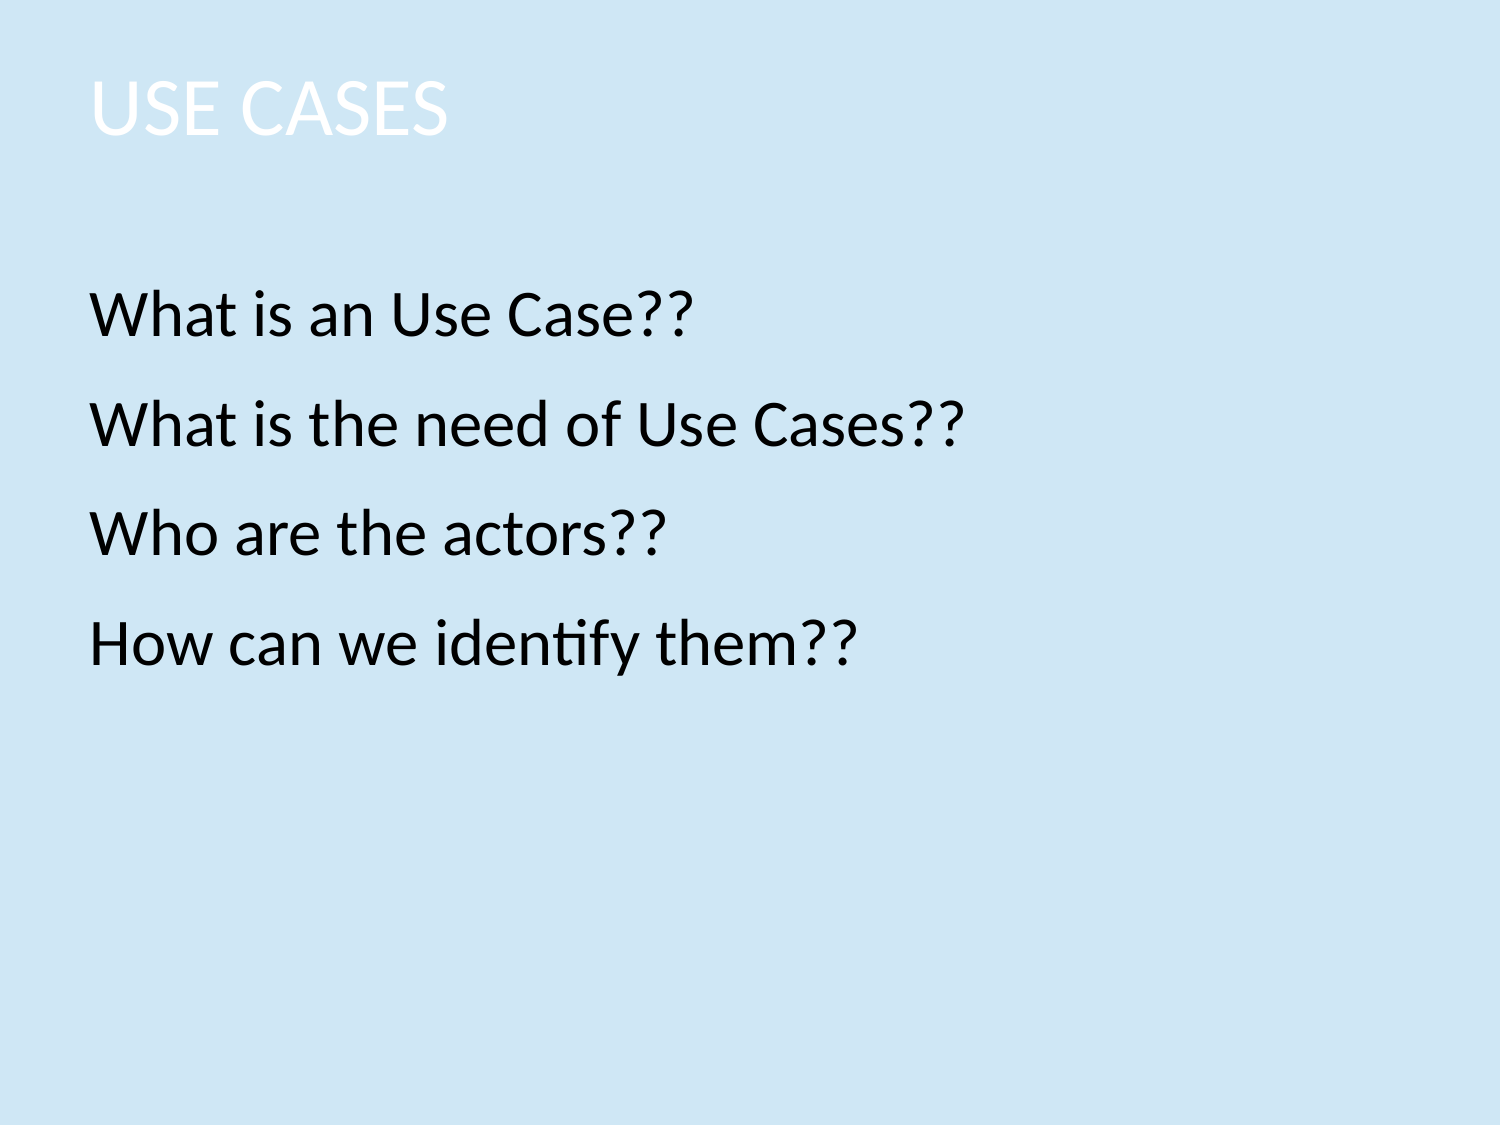

# USE CASES
What is an Use Case??
What is the need of Use Cases??
Who are the actors??
How can we identify them??